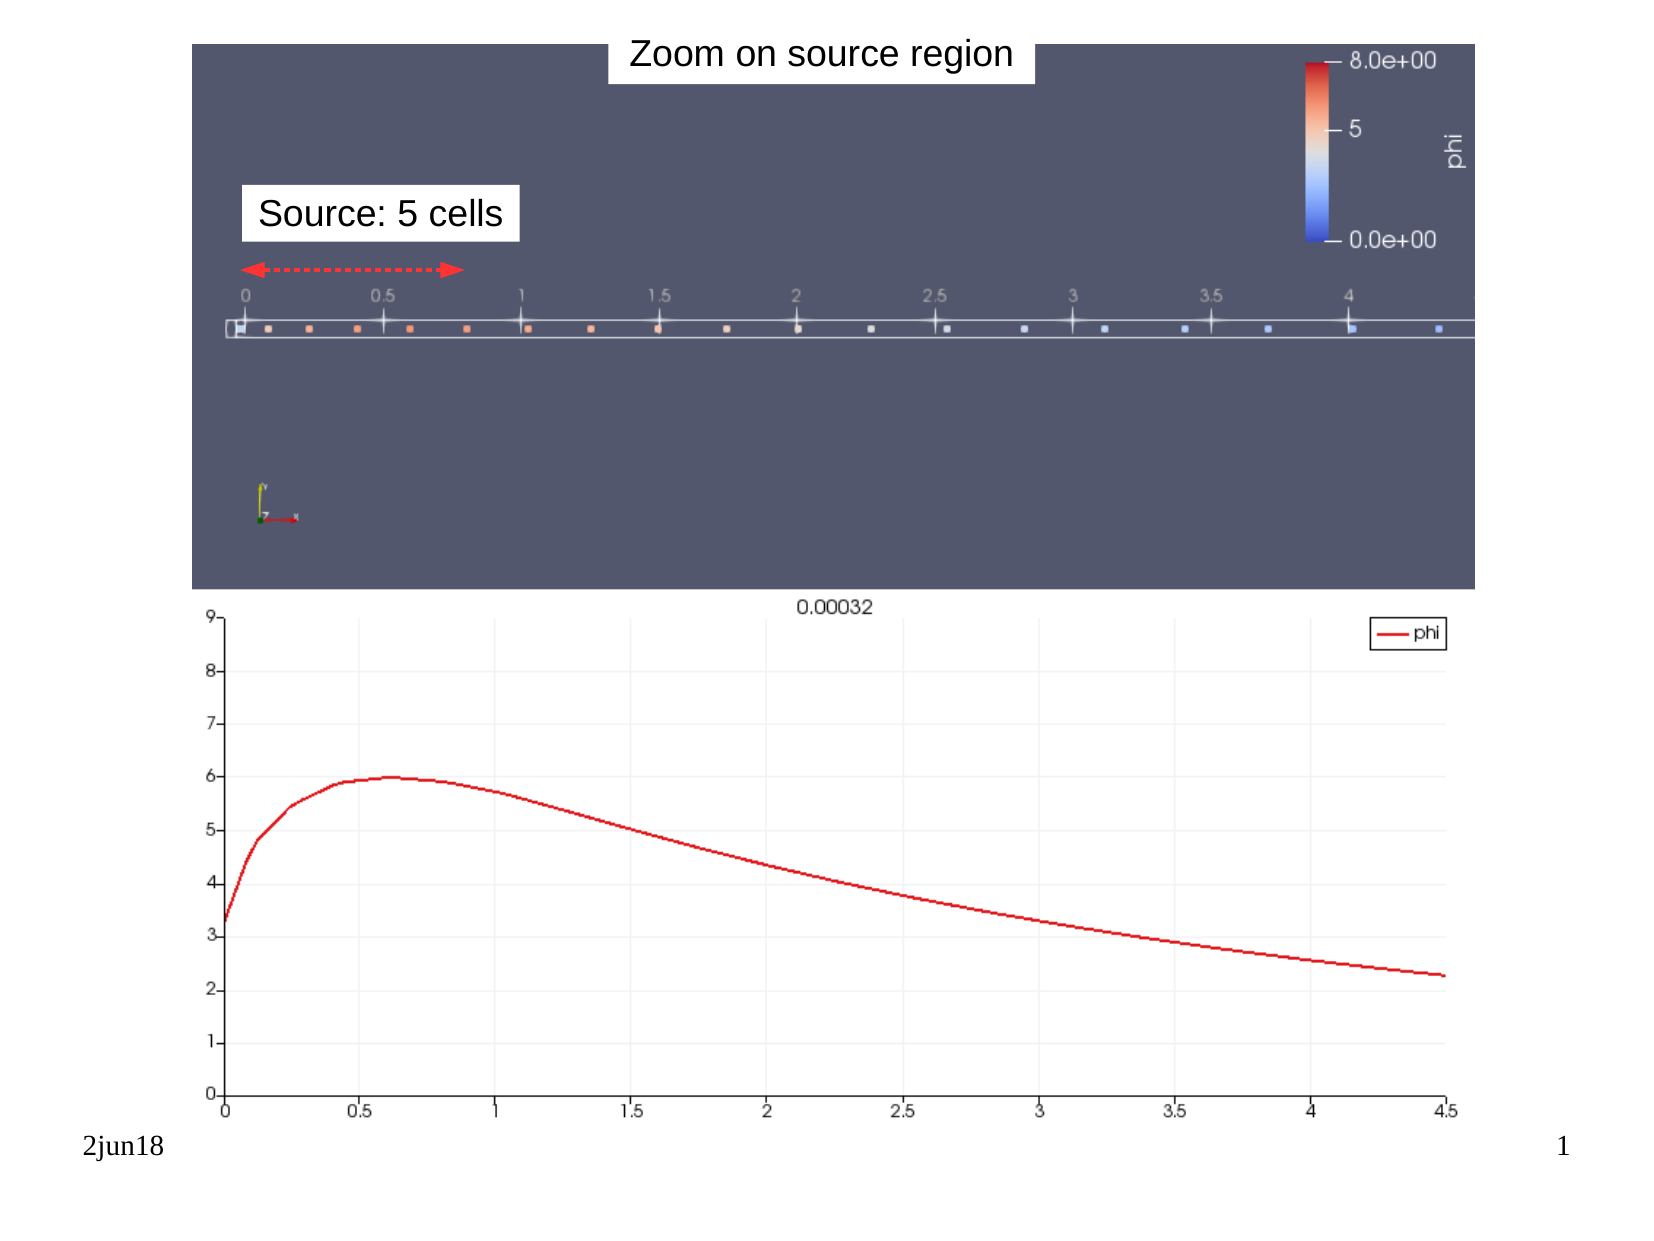

Zoom on source region
Source: 5 cells
2jun18
1